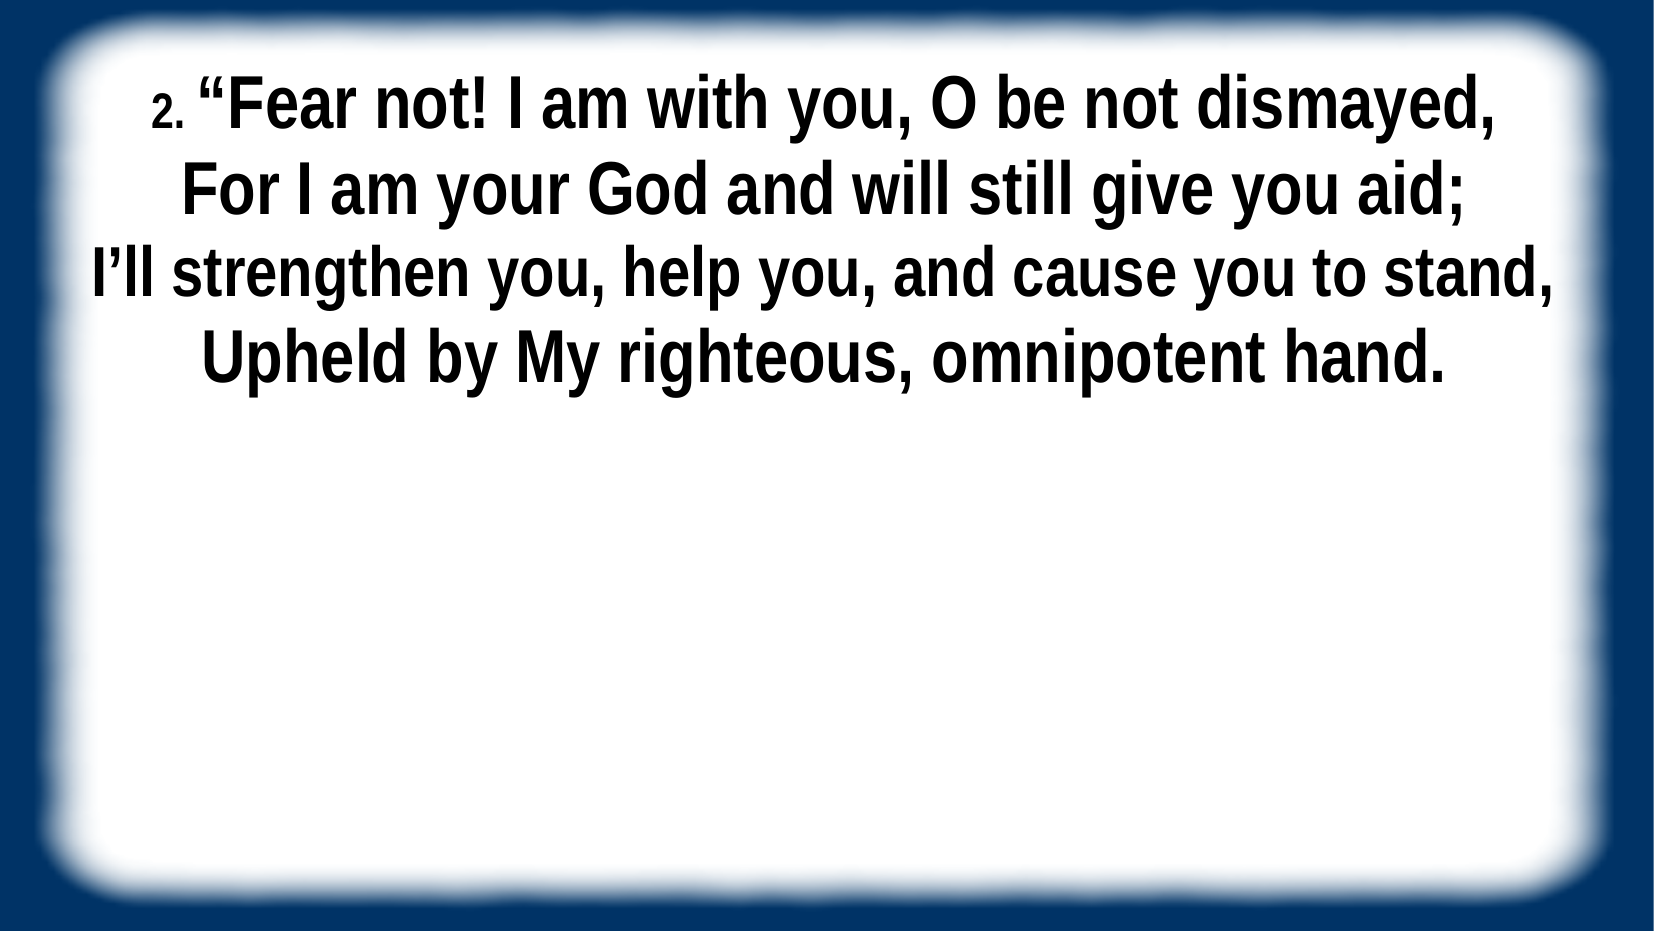

2. “Fear not! I am with you, O be not dismayed,
For I am your God and will still give you aid;
I’ll strengthen you, help you, and cause you to stand,
Upheld by My righteous, omnipotent hand.